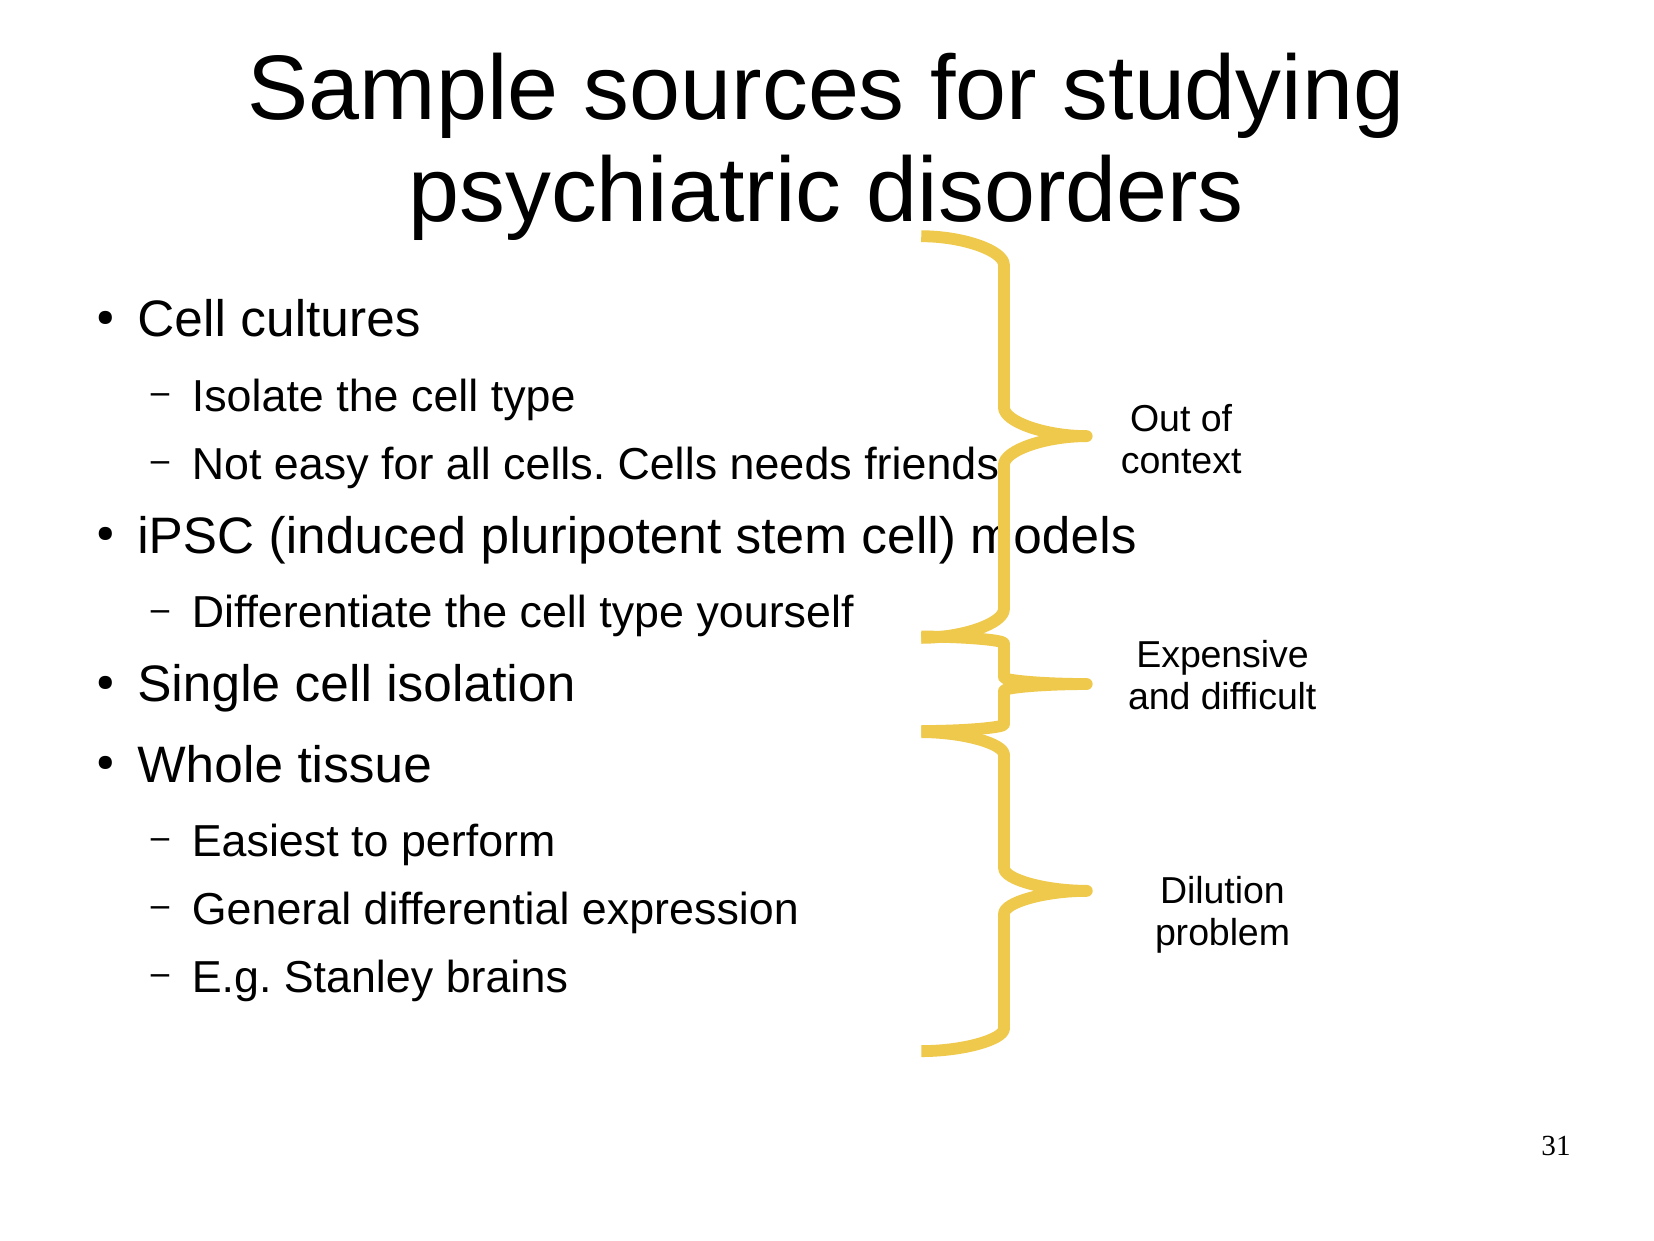

# Sample sources for studying psychiatric disorders
Cell cultures
Isolate the cell type
Not easy for all cells. Cells needs friends
iPSC (induced pluripotent stem cell) models
Differentiate the cell type yourself
Single cell isolation
Whole tissue
Easiest to perform
General differential expression
E.g. Stanley brains
Out of context
Expensive and difficult
Dilution problem
31